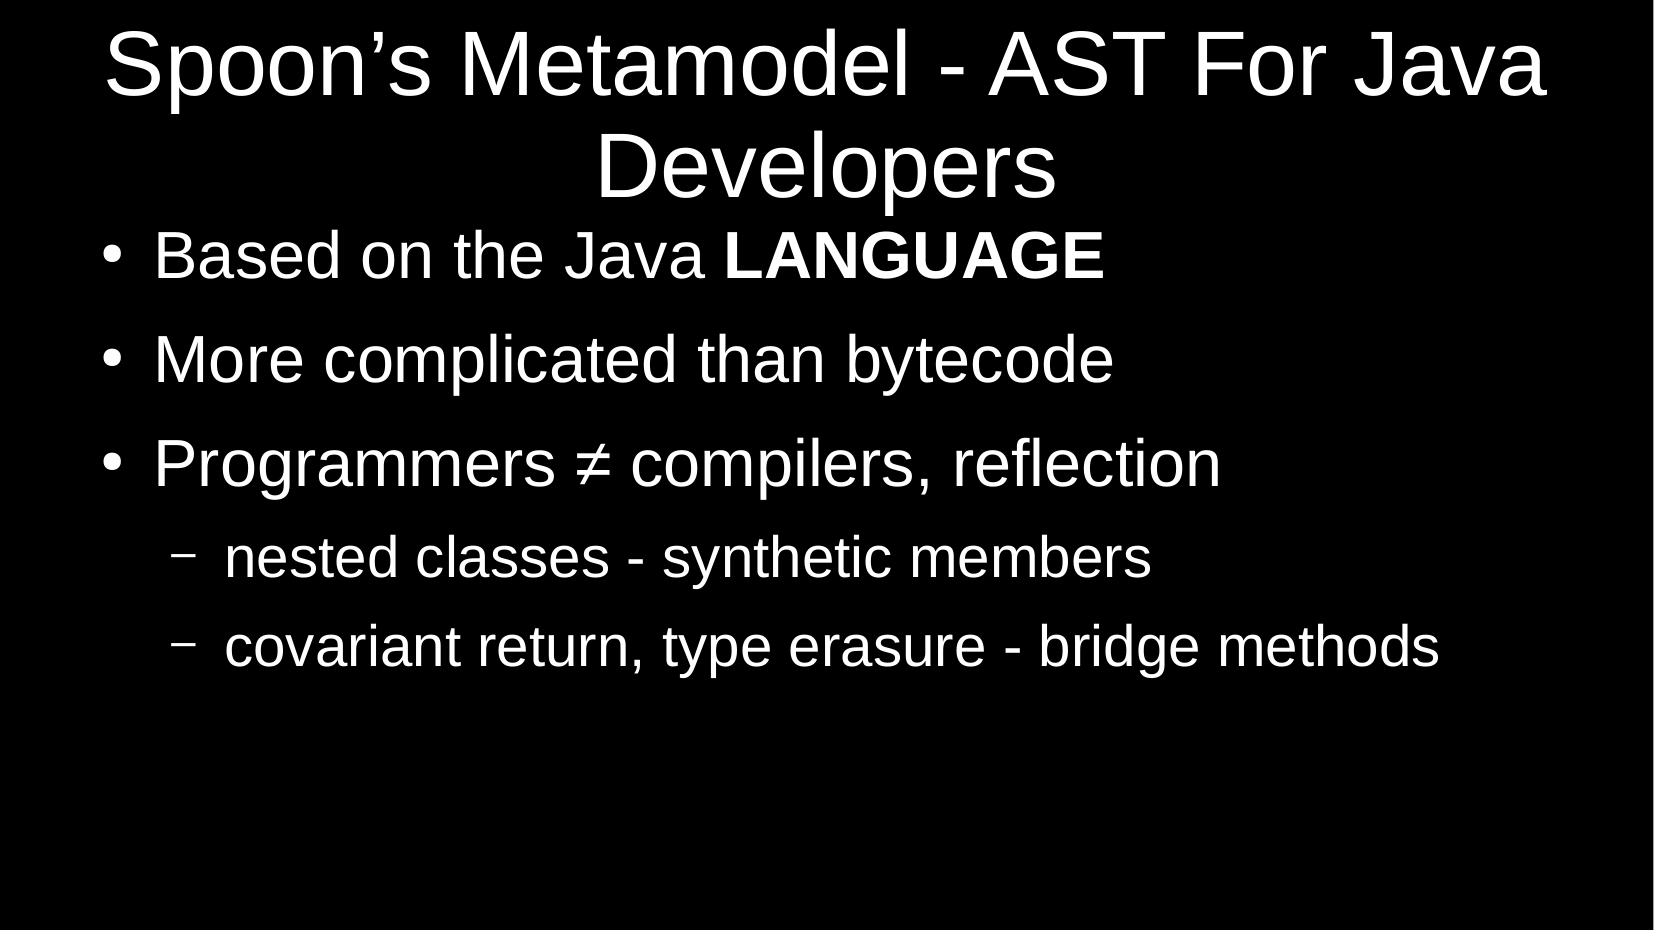

# Spoon’s Metamodel - AST For Java Developers
Based on the Java LANGUAGE
More complicated than bytecode
Programmers ≠ compilers, reflection
nested classes - synthetic members
covariant return, type erasure - bridge methods